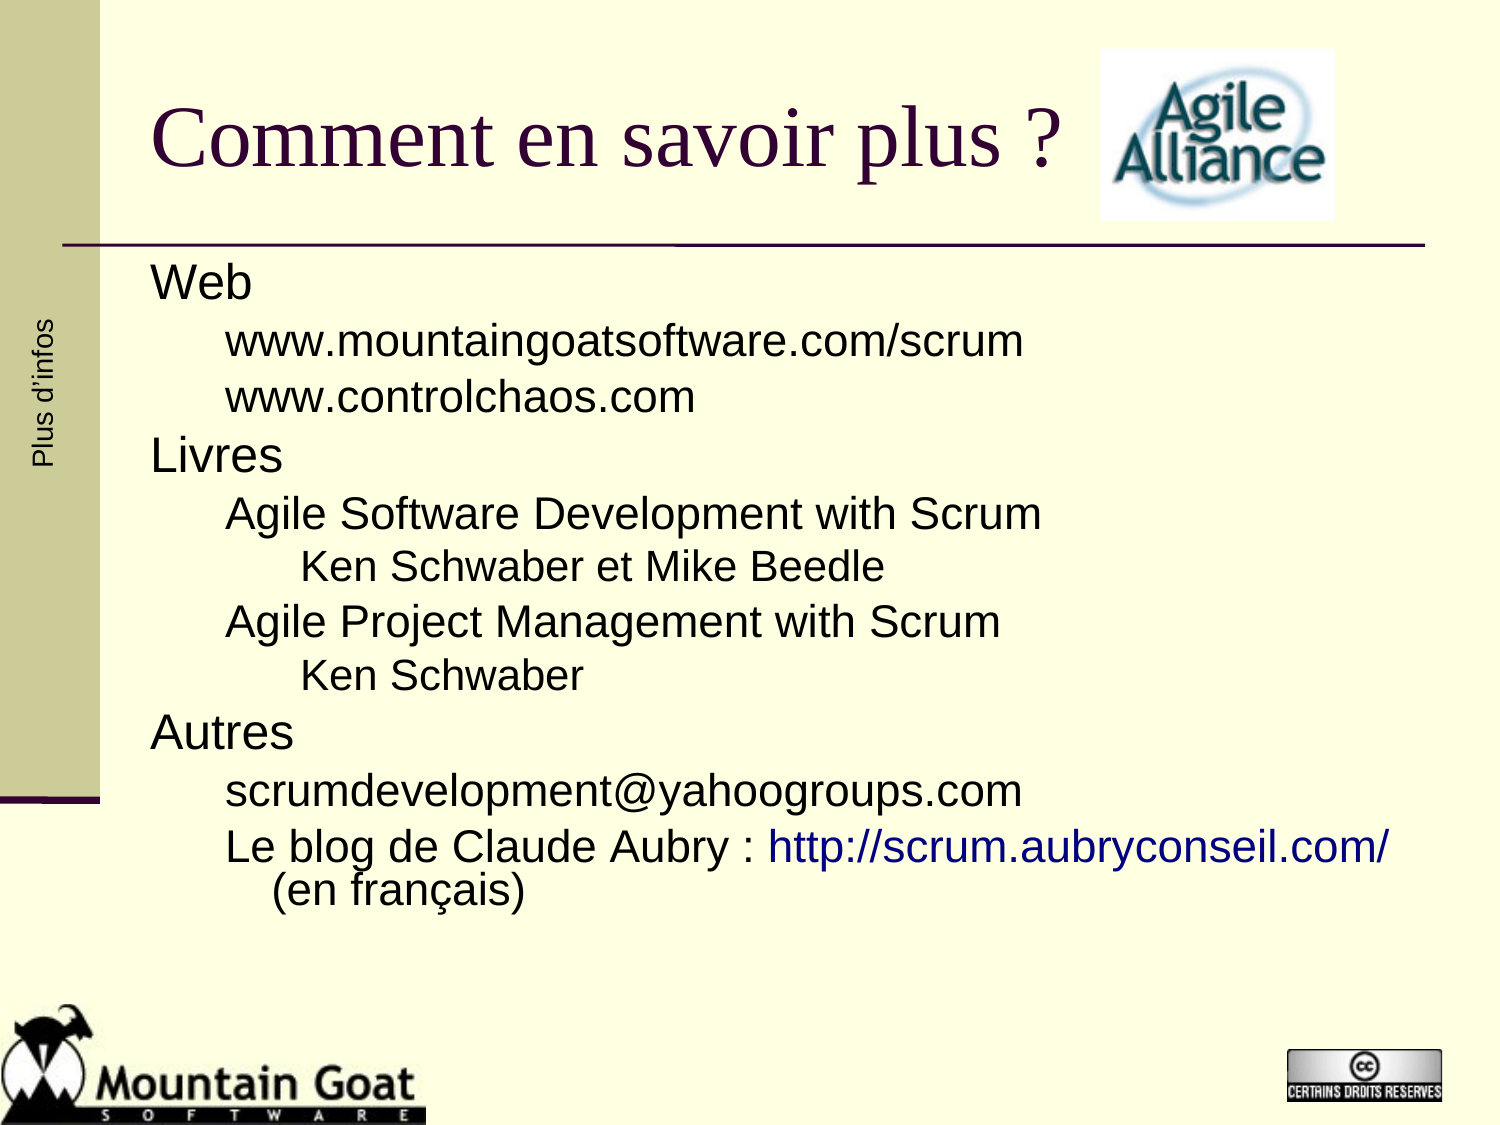

# Comment en savoir plus ?
Web
www.mountaingoatsoftware.com/scrum
www.controlchaos.com
Livres
Agile Software Development with Scrum
Ken Schwaber et Mike Beedle
Agile Project Management with Scrum
Ken Schwaber
Autres
scrumdevelopment@yahoogroups.com
Le blog de Claude Aubry : http://scrum.aubryconseil.com/ (en français)
Plus d’infos